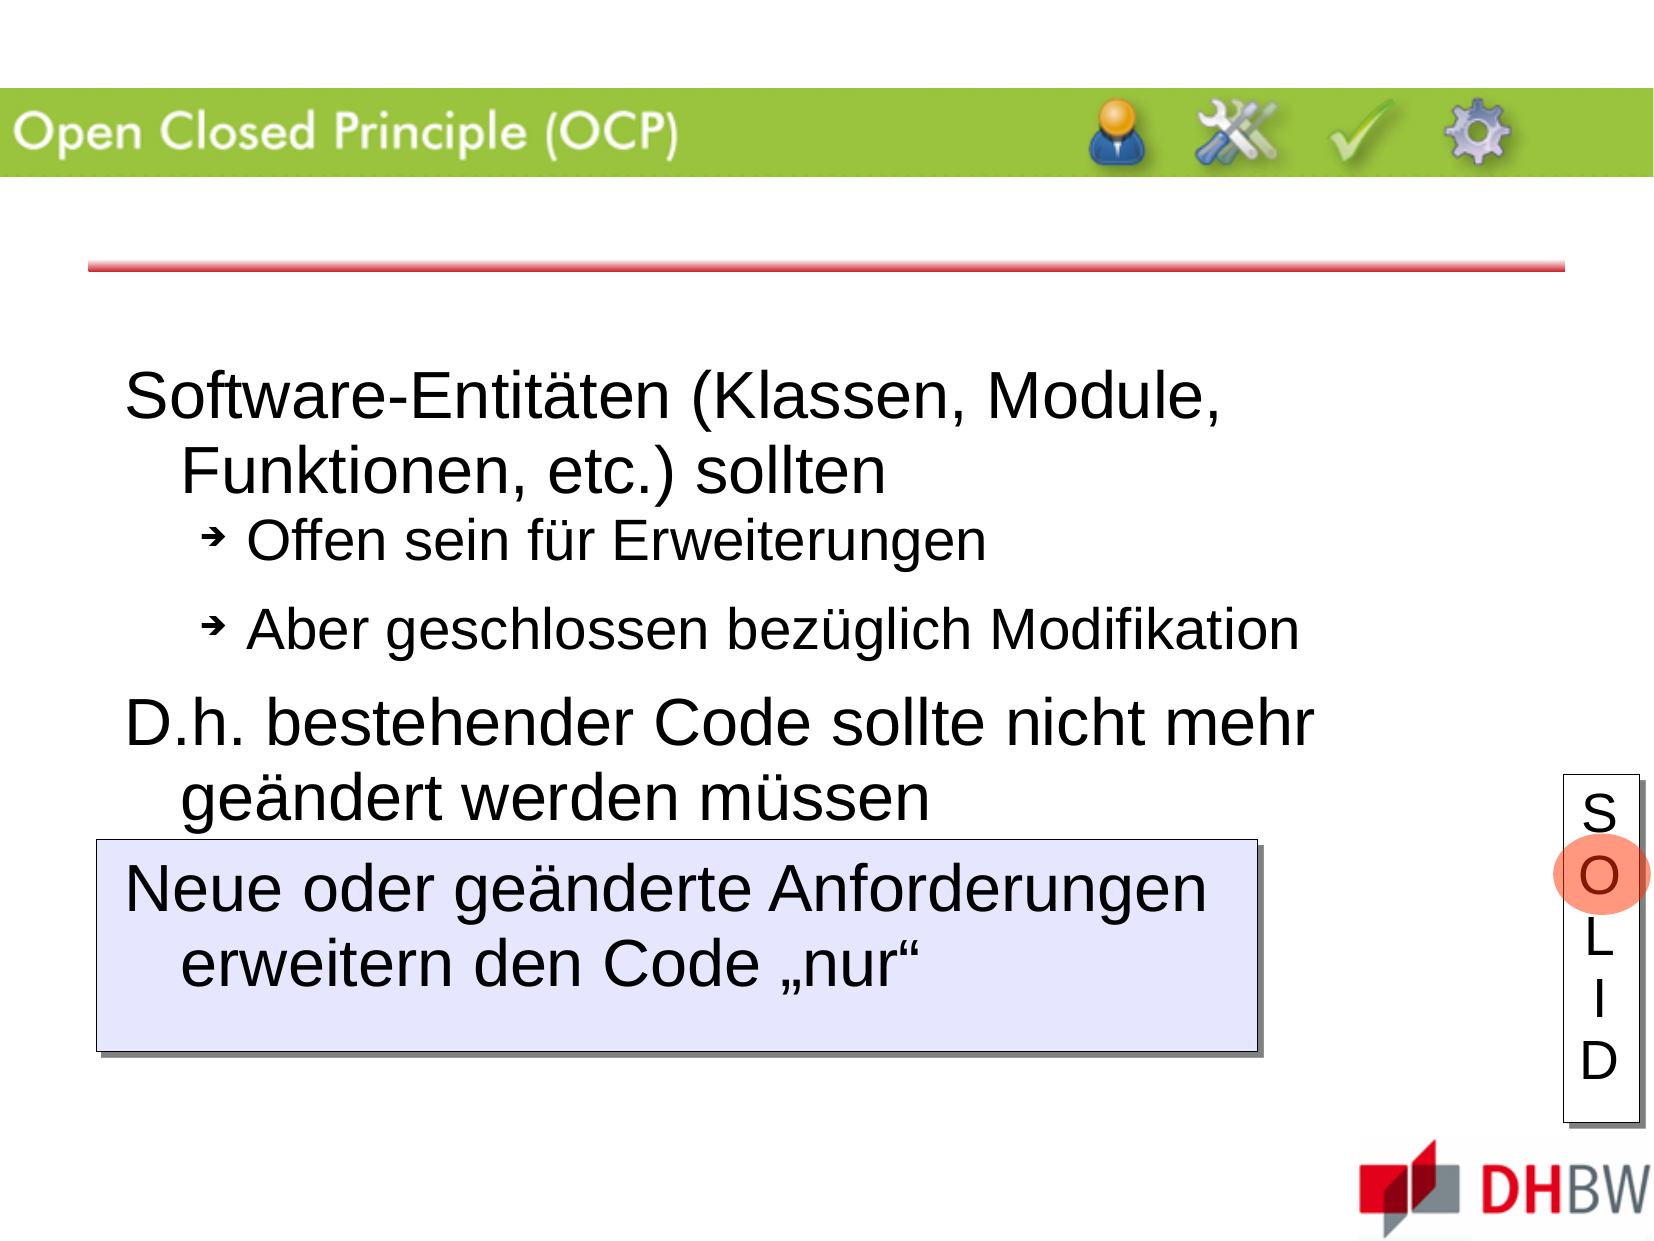

# Software-Entitäten (Klassen, Module, Funktionen, etc.) sollten
Offen sein für Erweiterungen
Aber geschlossen bezüglich Modifikation
D.h. bestehender Code sollte nicht mehr geändert werden müssen
Neue oder geänderte Anforderungen
erweitern den Code „nur“
S
O
L
I
D